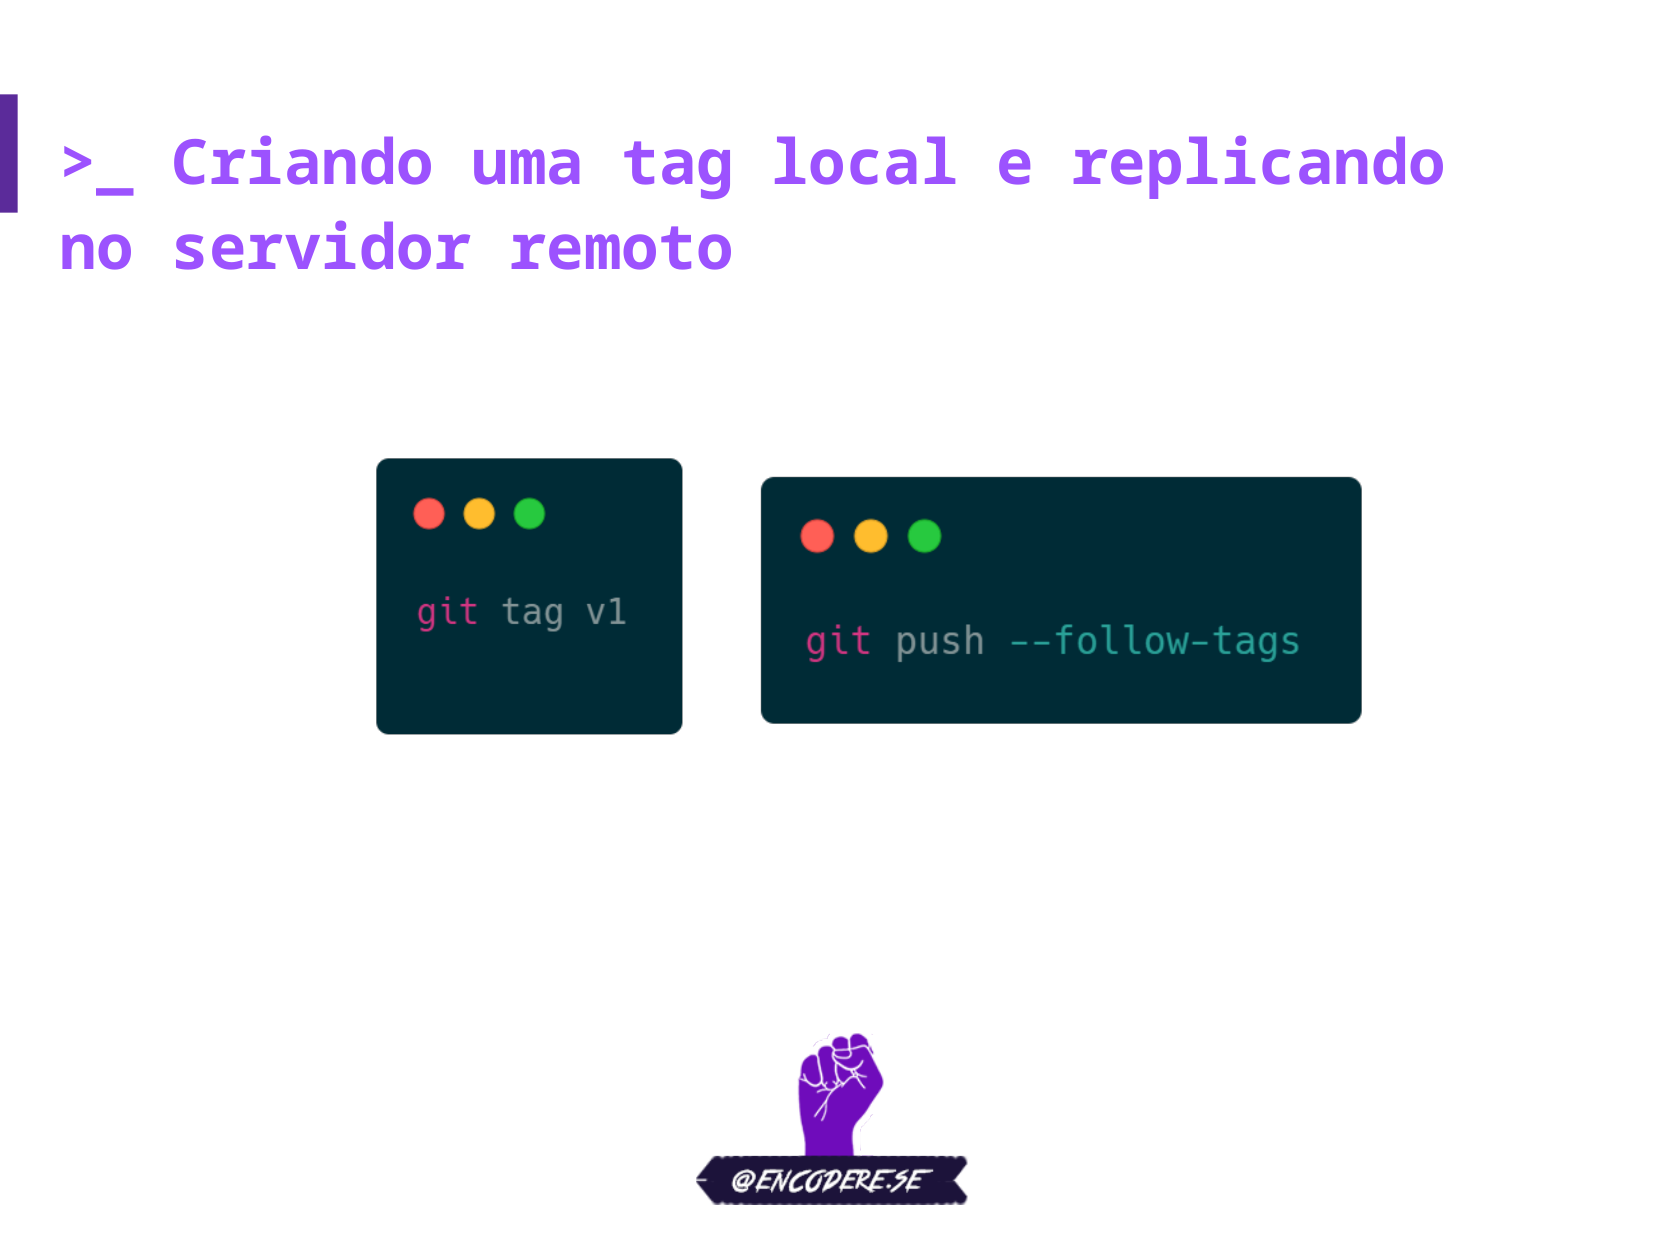

# >_ Criando uma tag local e replicando no servidor remoto